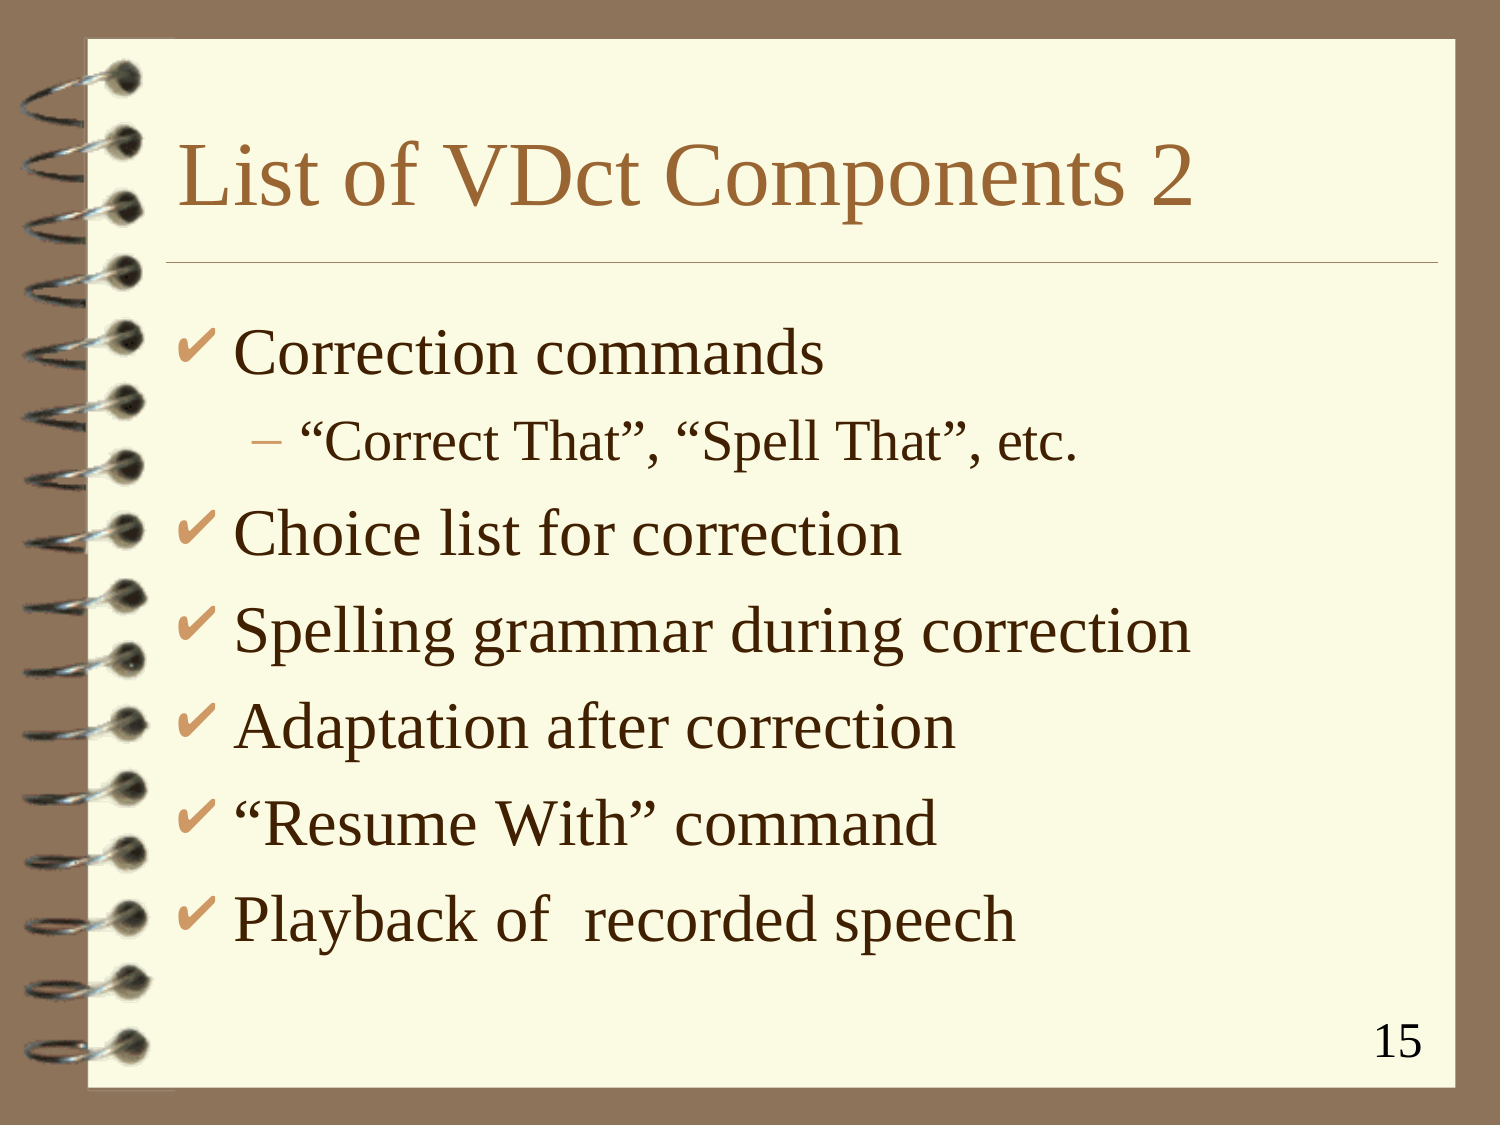

# List of VDct Components 2
Correction commands
“Correct That”, “Spell That”, etc.
Choice list for correction
Spelling grammar during correction
Adaptation after correction
“Resume With” command
Playback of recorded speech
15